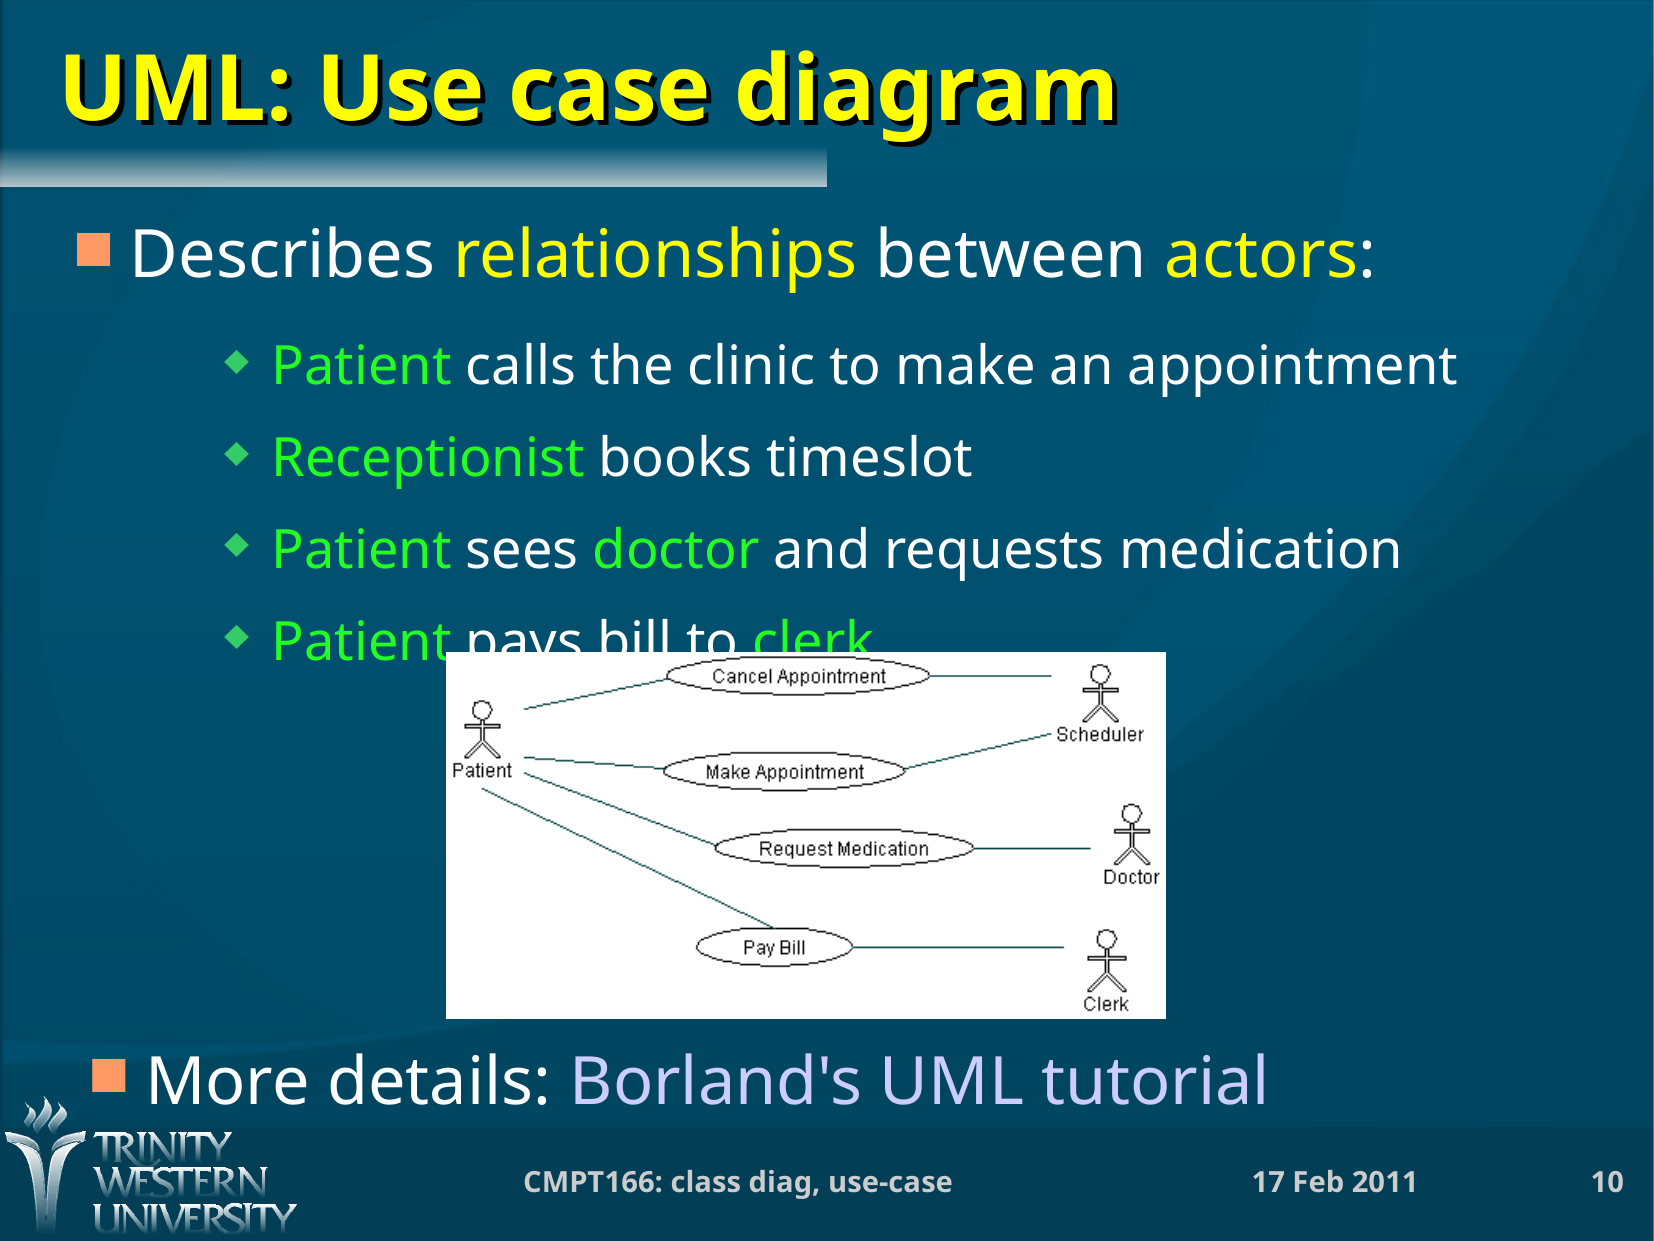

# UML: Use case diagram
Describes relationships between actors:
Patient calls the clinic to make an appointment
Receptionist books timeslot
Patient sees doctor and requests medication
Patient pays bill to clerk
More details: Borland's UML tutorial
CMPT166: class diag, use-case
17 Feb 2011
10